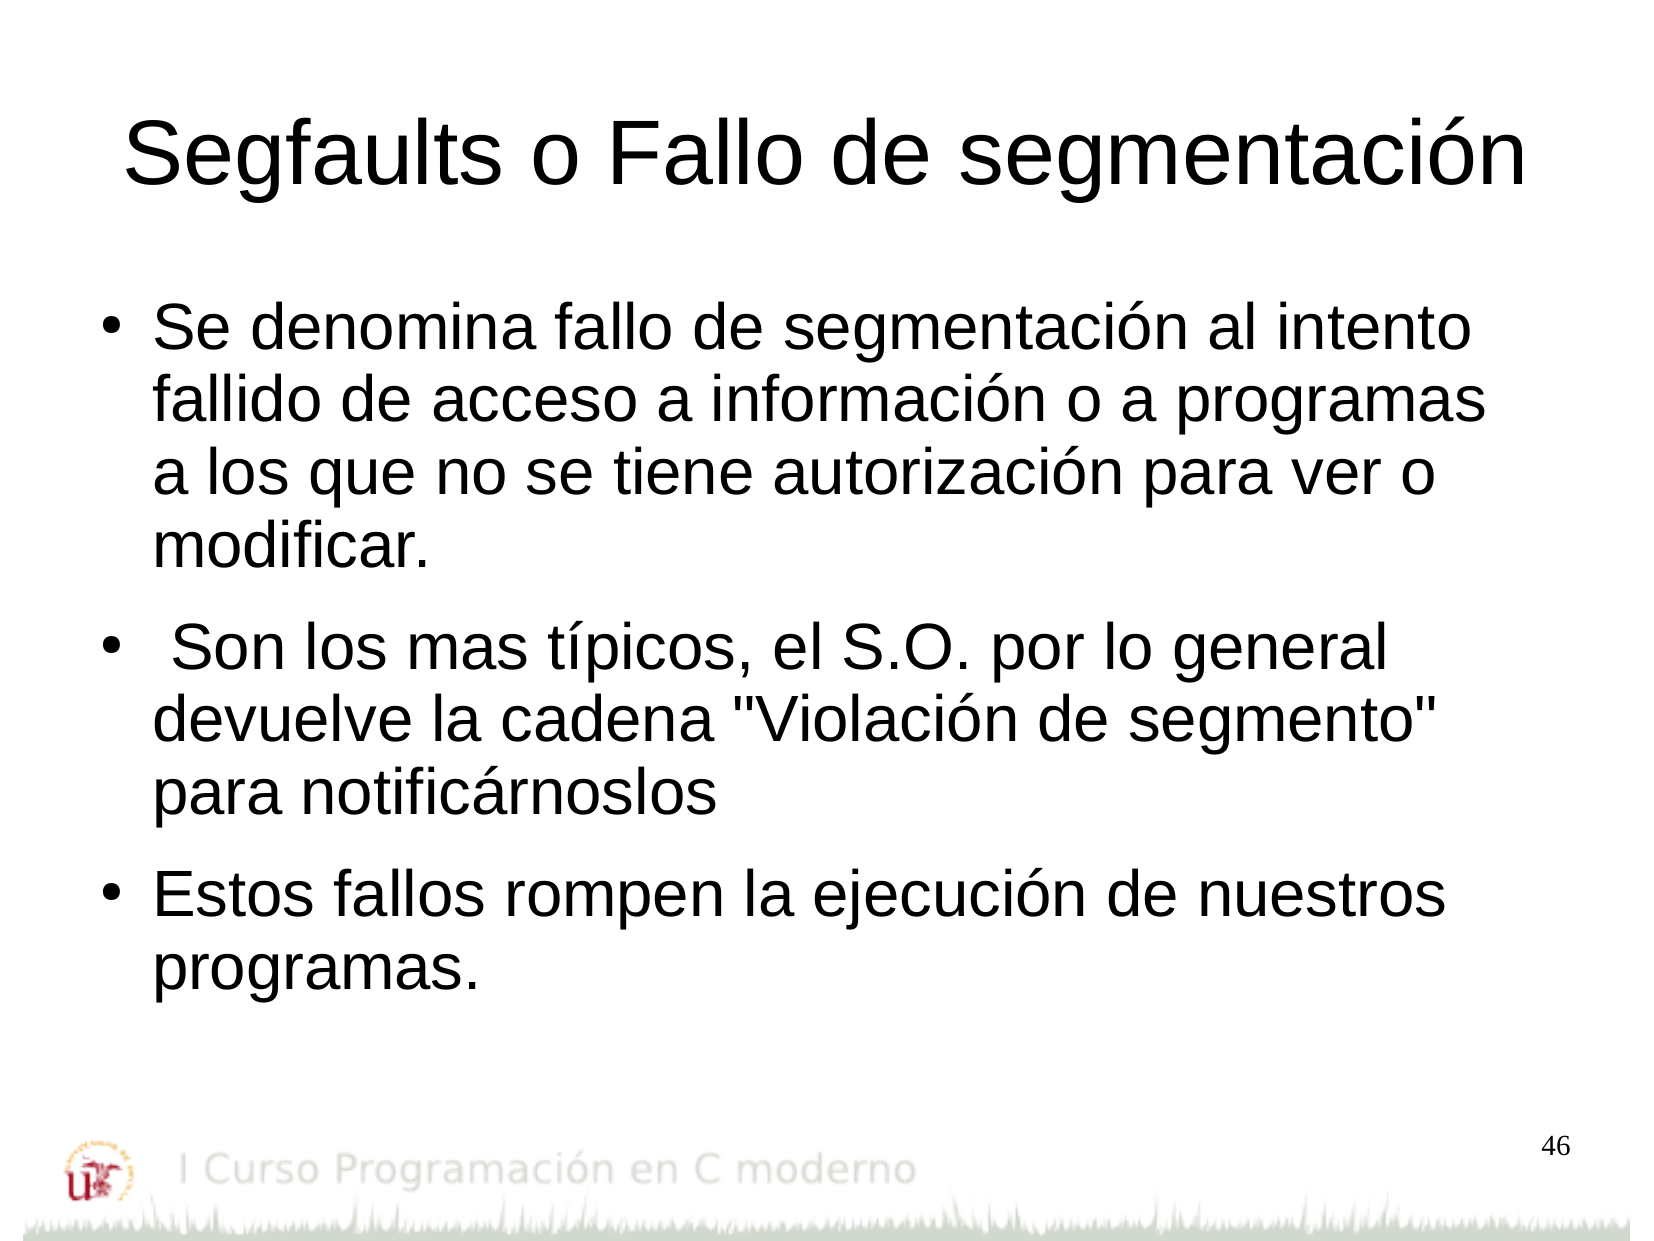

# Segfaults o Fallo de segmentación
Se denomina fallo de segmentación al intento fallido de acceso a información o a programas a los que no se tiene autorización para ver o modificar.
 Son los mas típicos, el S.O. por lo general devuelve la cadena "Violación de segmento" para notificárnoslos
Estos fallos rompen la ejecución de nuestros programas.
46